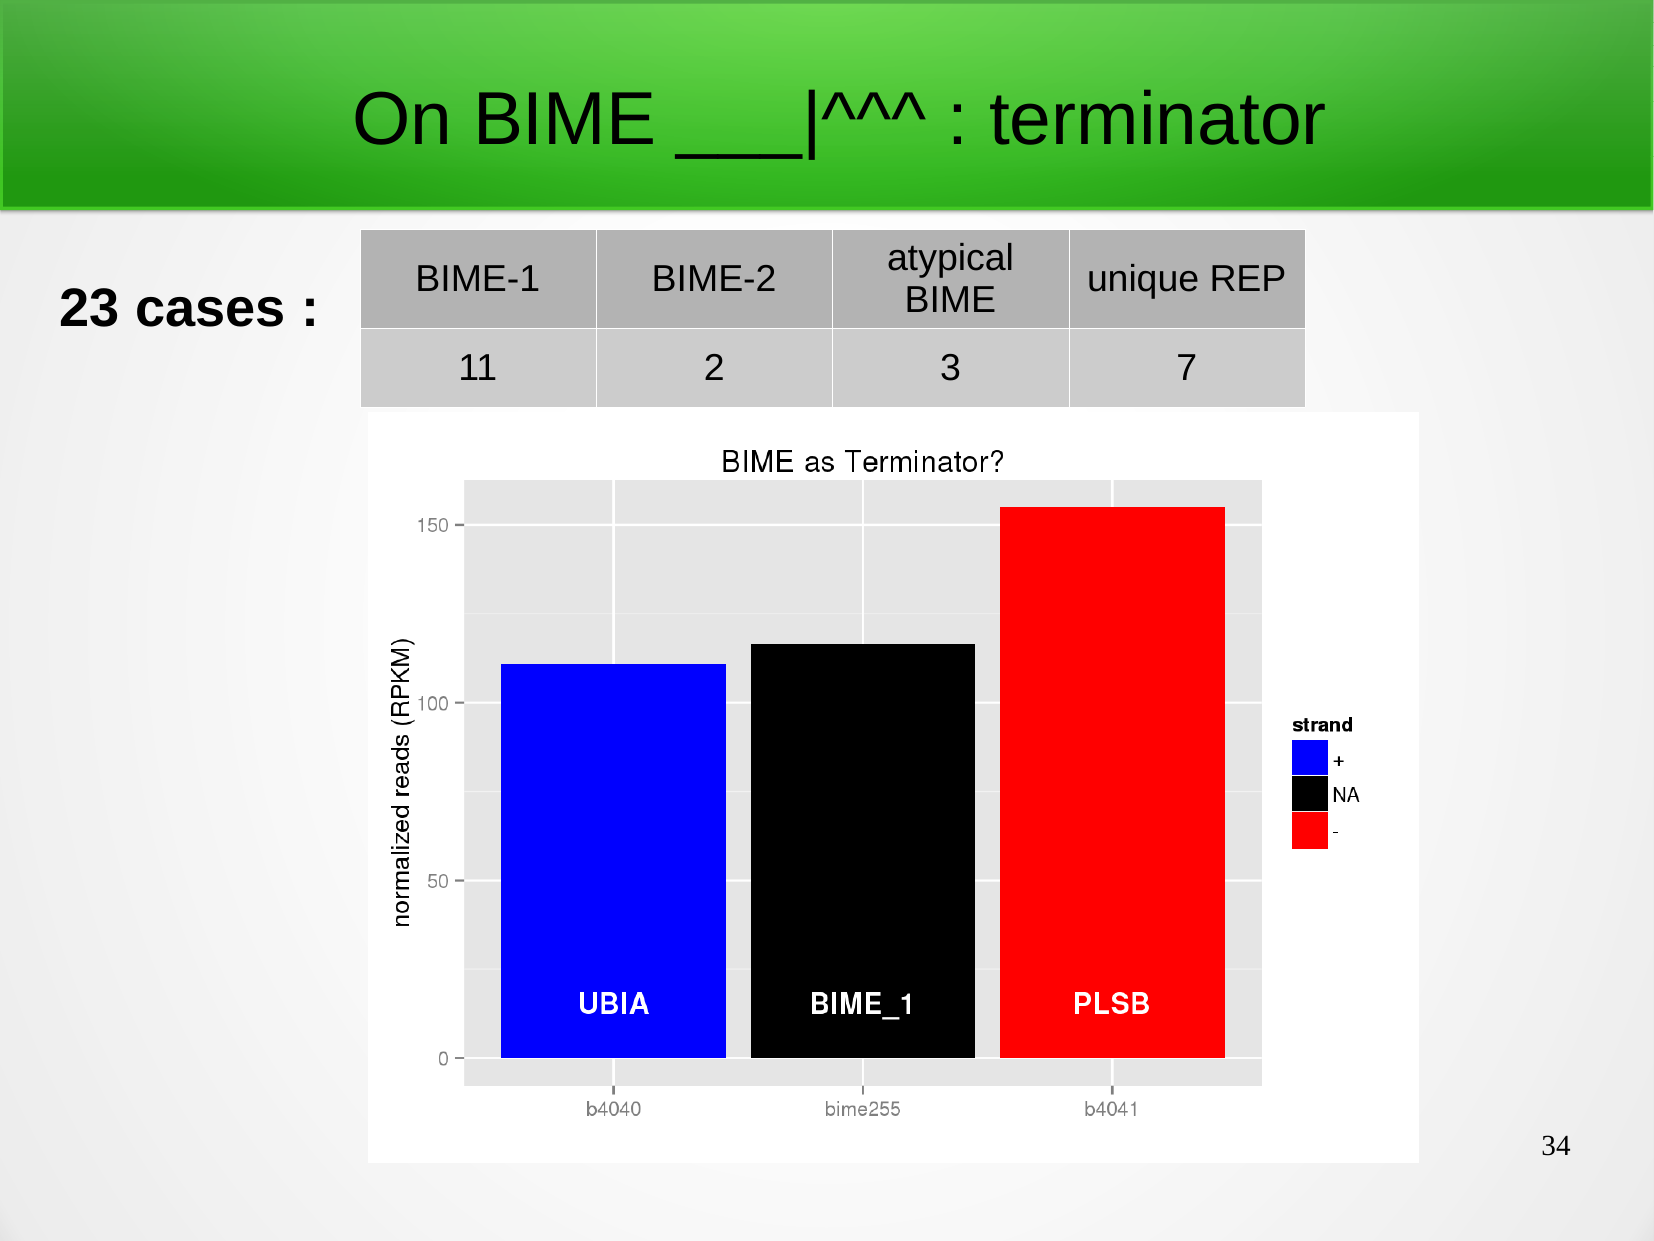

# On BIME ___|^^^ : terminator
| BIME-1 | BIME-2 | atypical BIME | unique REP |
| --- | --- | --- | --- |
| 11 | 2 | 3 | 7 |
23 cases :
34